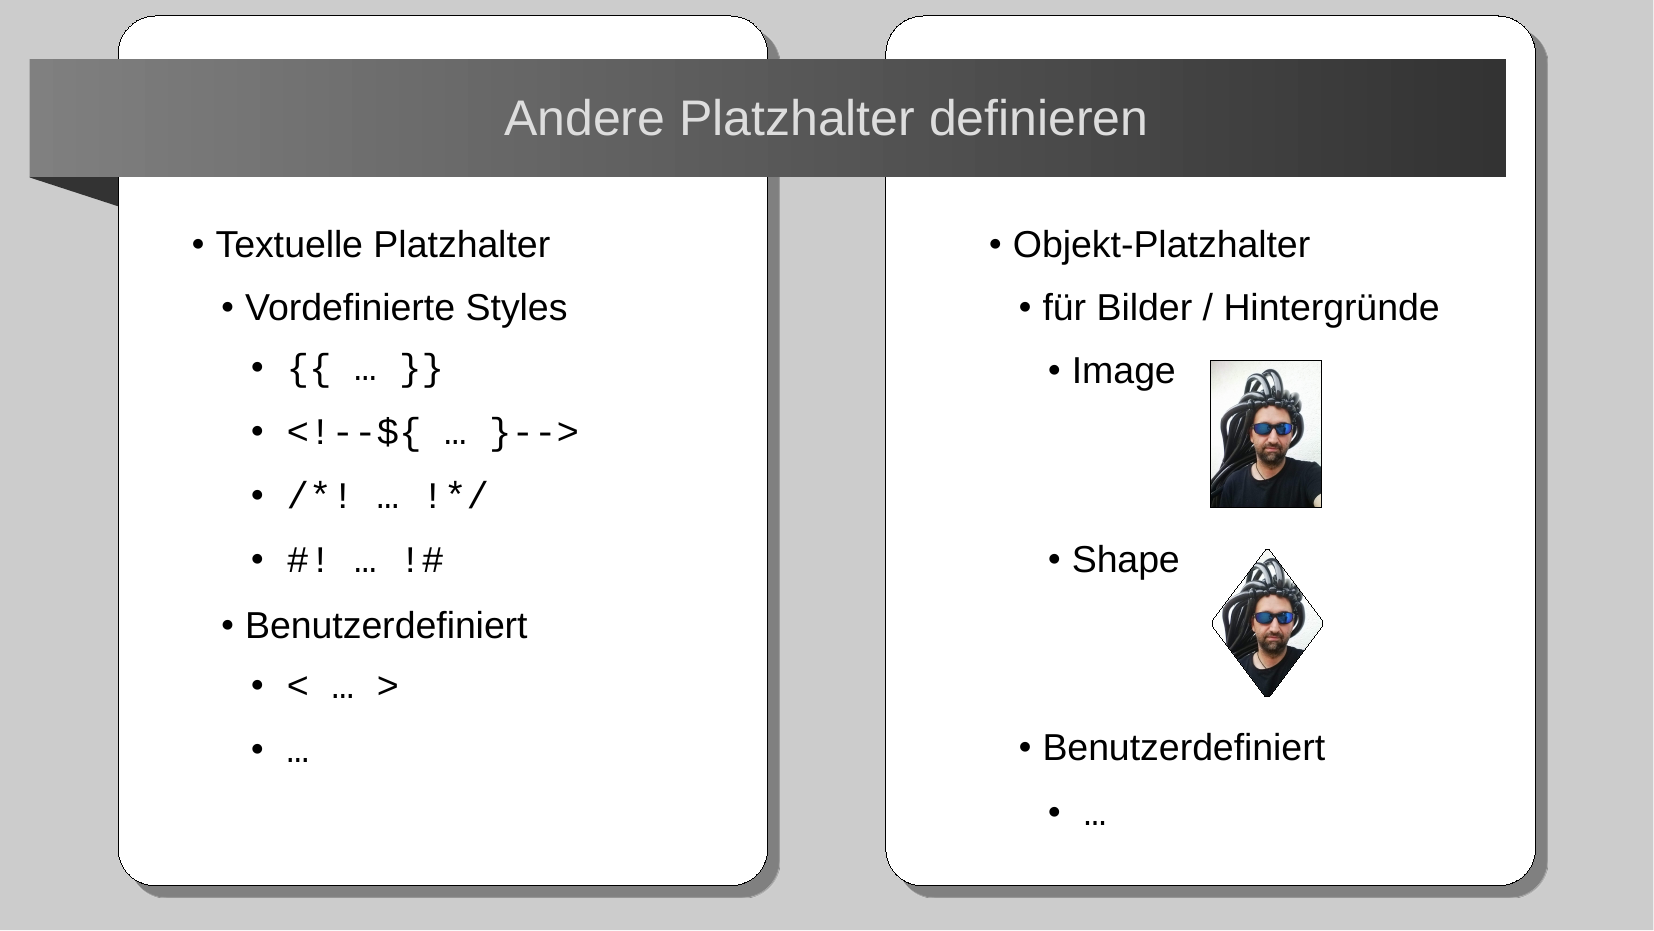

# Andere Platzhalter definieren
 Objekt-Platzhalter
	 für Bilder / Hintergründe
		 Image
		 Shape
	 Benutzerdefiniert
		 …
 Textuelle Platzhalter
	 Vordefinierte Styles
		 {{ … }}
		 <!--${ … }-->
		 /*! … !*/
		 #! … !#
	 Benutzerdefiniert
		 < … >
		 …